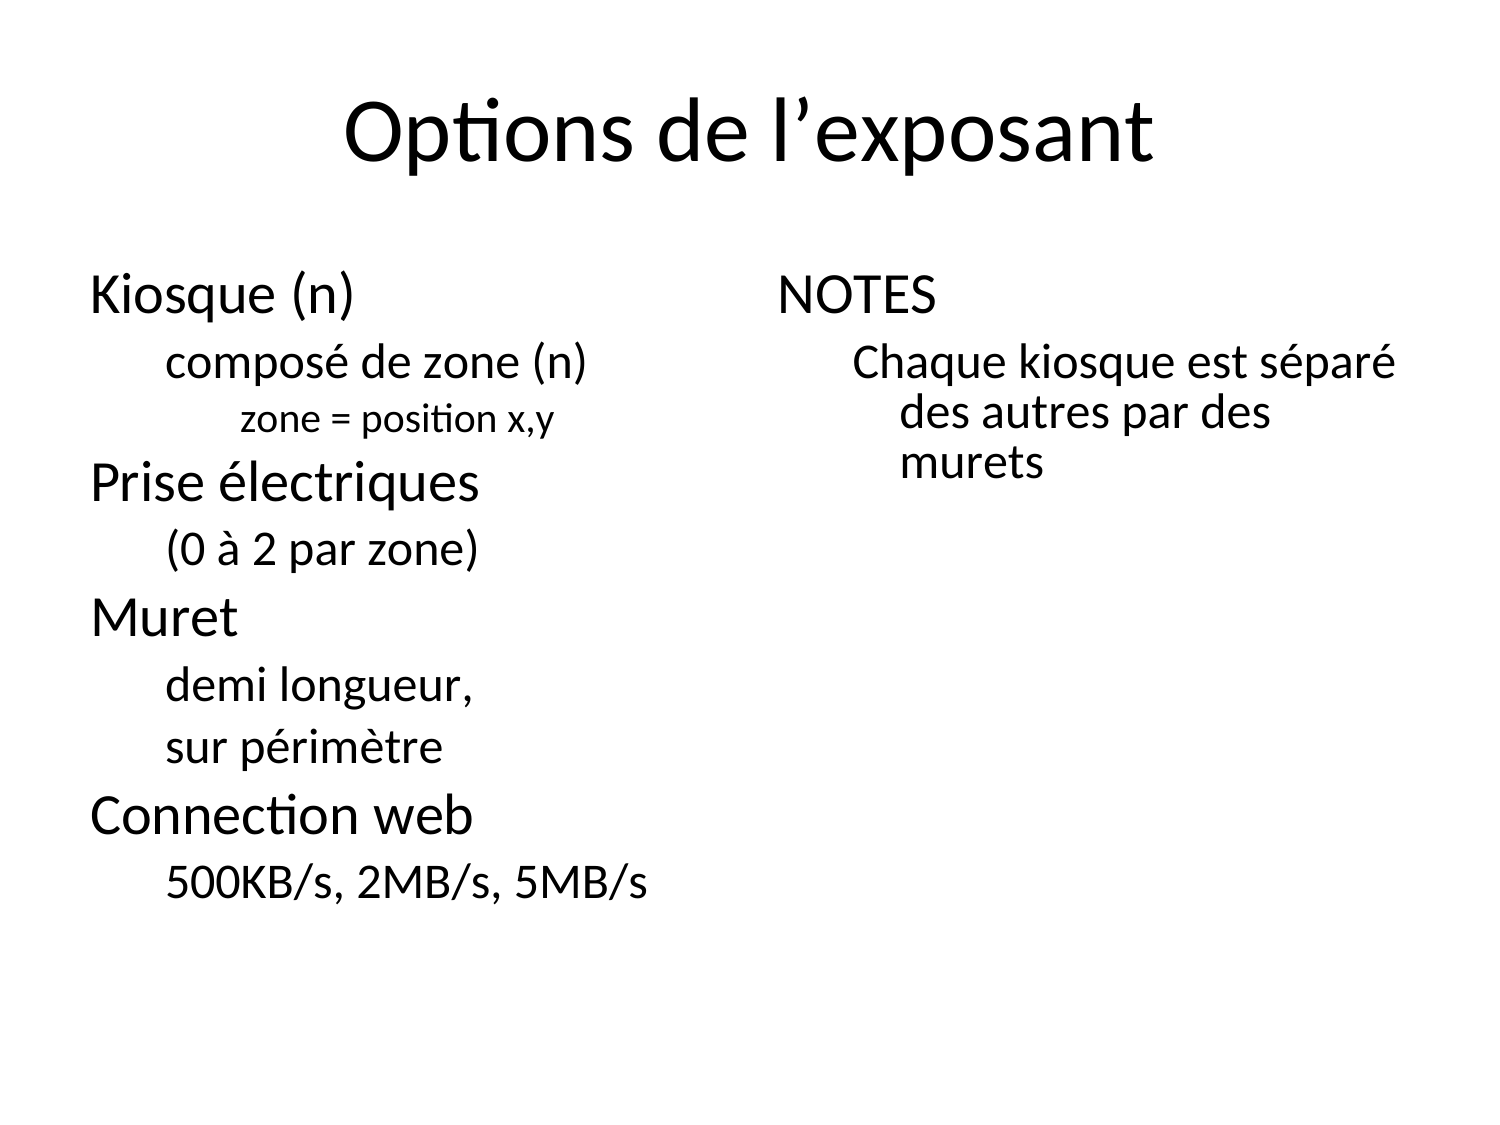

# Options de l’exposant
Kiosque (n)
composé de zone (n)
zone = position x,y
Prise électriques
(0 à 2 par zone)
Muret
demi longueur,
sur périmètre
Connection web
500KB/s, 2MB/s, 5MB/s
NOTES
Chaque kiosque est séparé des autres par des murets